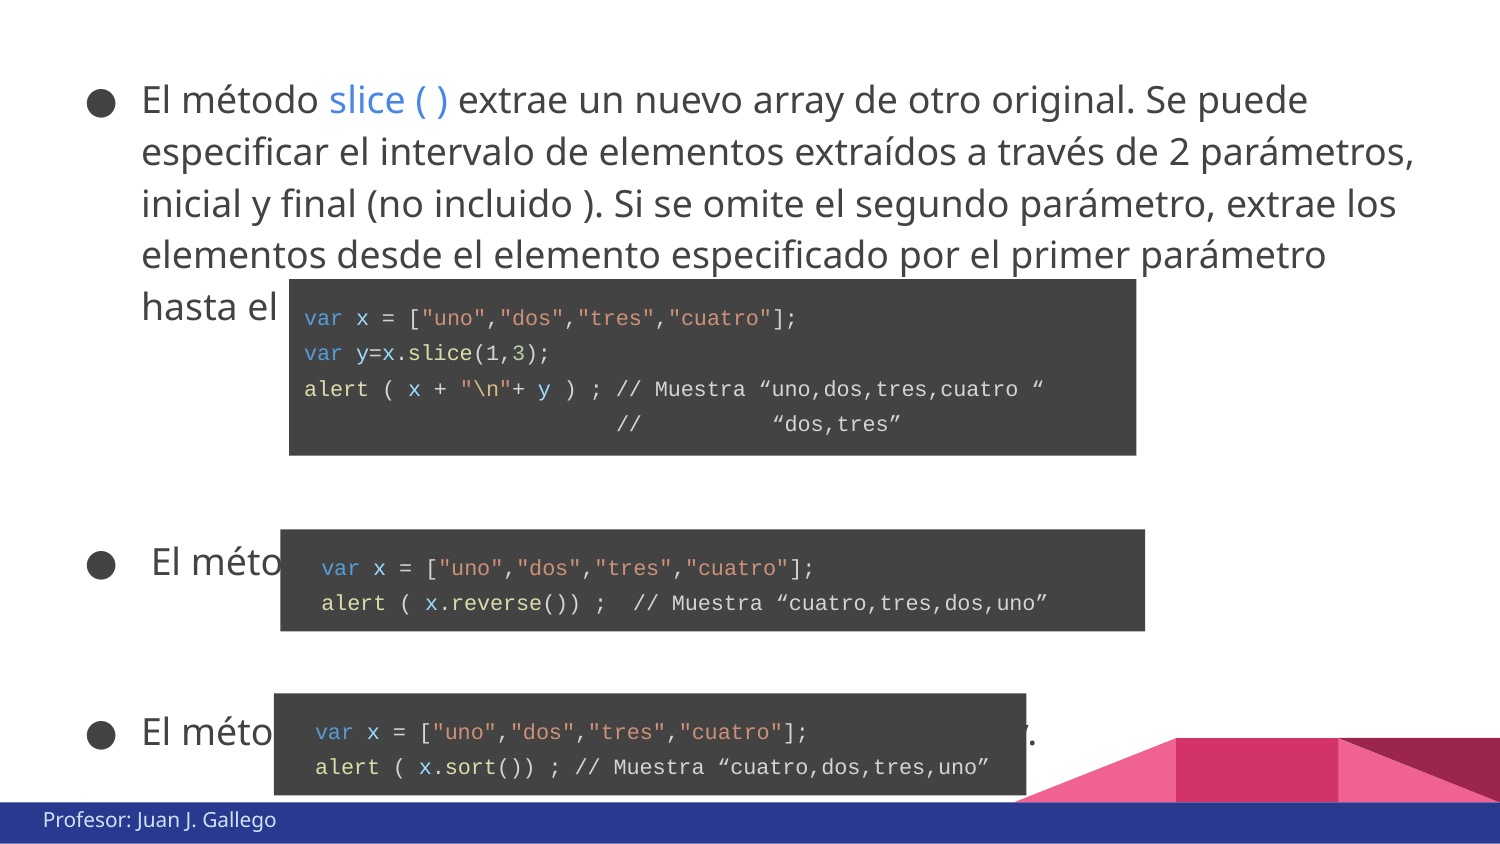

# El método slice ( ) extrae un nuevo array de otro original. Se puede especificar el intervalo de elementos extraídos a través de 2 parámetros, inicial y final (no incluido ). Si se omite el segundo parámetro, extrae los elementos desde el elemento especificado por el primer parámetro hasta el último.
 El método reverse ( ) invierte el orden de un array.
El método sort ( ) ordena alfabéticamente un array.
var x = ["uno","dos","tres","cuatro"];
var y=x.slice(1,3);
alert ( x + "\n"+ y ) ; // Muestra “uno,dos,tres,cuatro “
 // “dos,tres”
 var x = ["uno","dos","tres","cuatro"];
 alert ( x.reverse()) ; // Muestra “cuatro,tres,dos,uno”
 var x = ["uno","dos","tres","cuatro"];
 alert ( x.sort()) ; // Muestra “cuatro,dos,tres,uno”